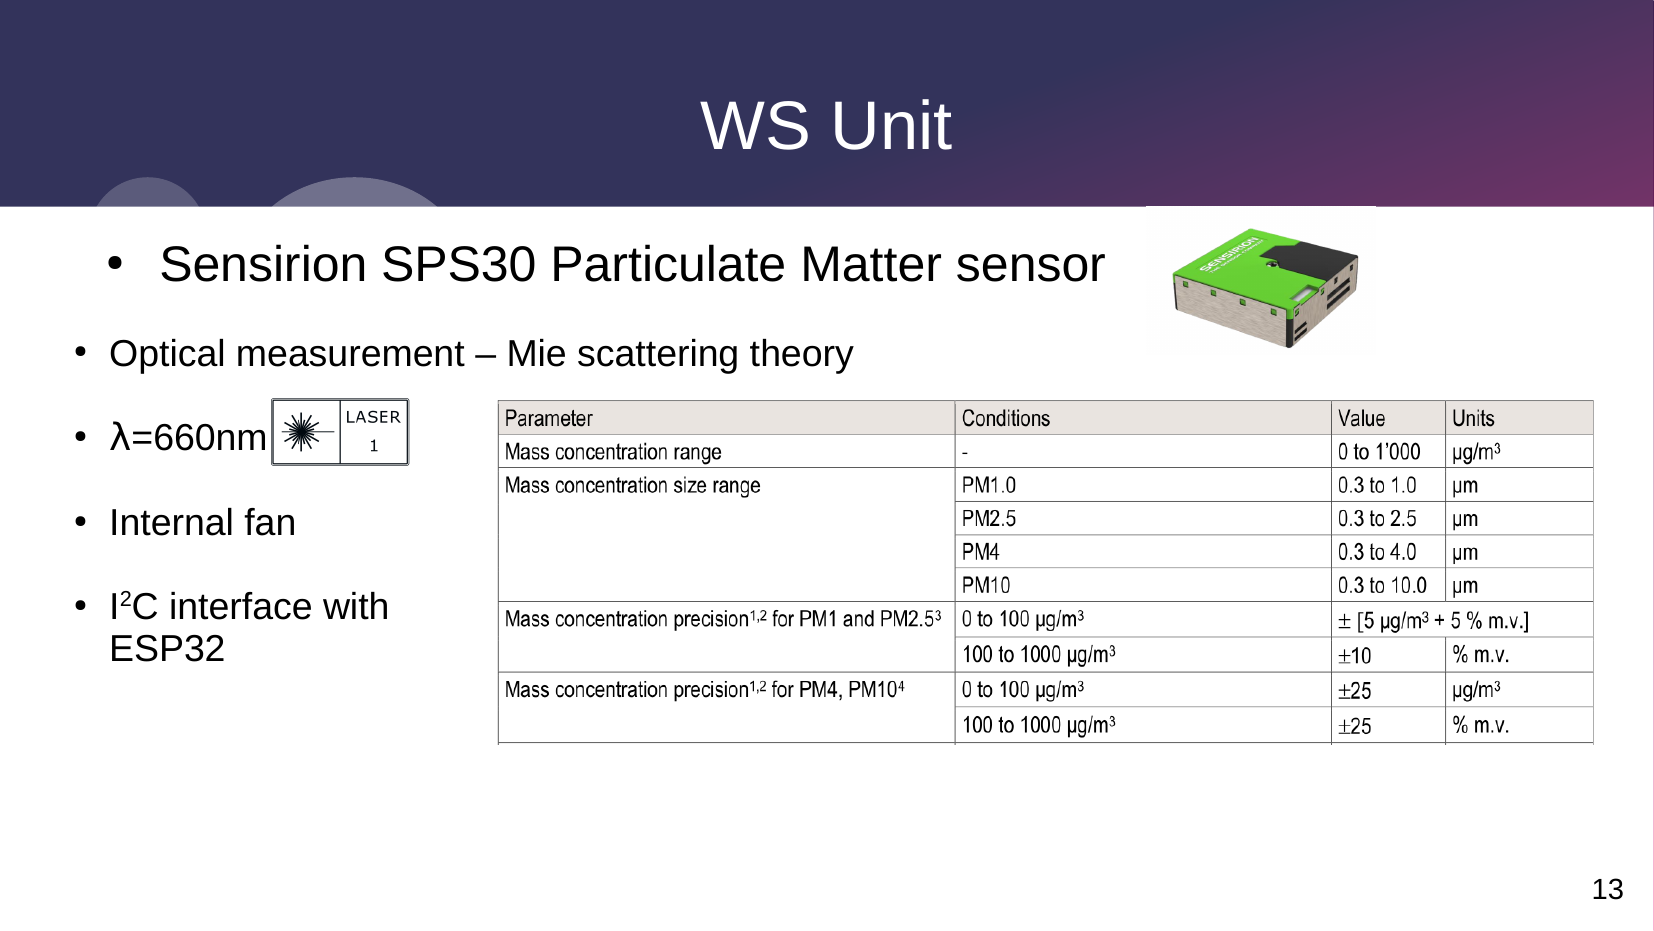

# WS Unit
Sensirion SPS30 Particulate Matter sensor
Optical measurement – Mie scattering theory
λ=660nm
Internal fan
I2C interface with
ESP32